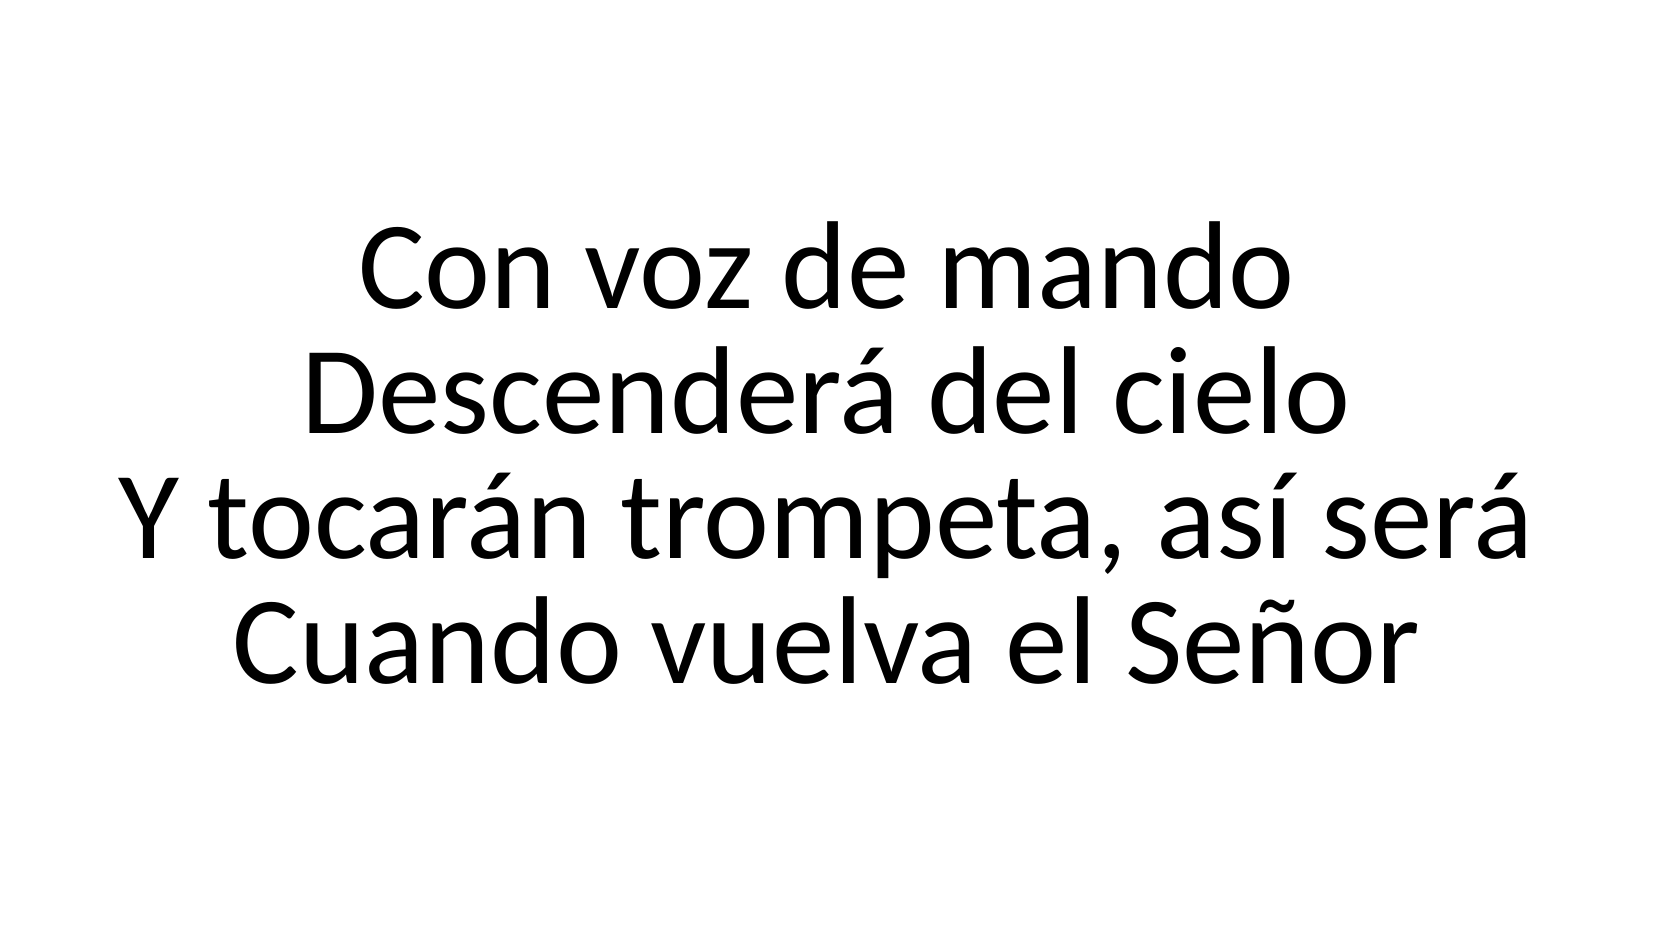

# Con voz de mando Descenderá del cielo Y tocarán trompeta, así será Cuando vuelva el Señor